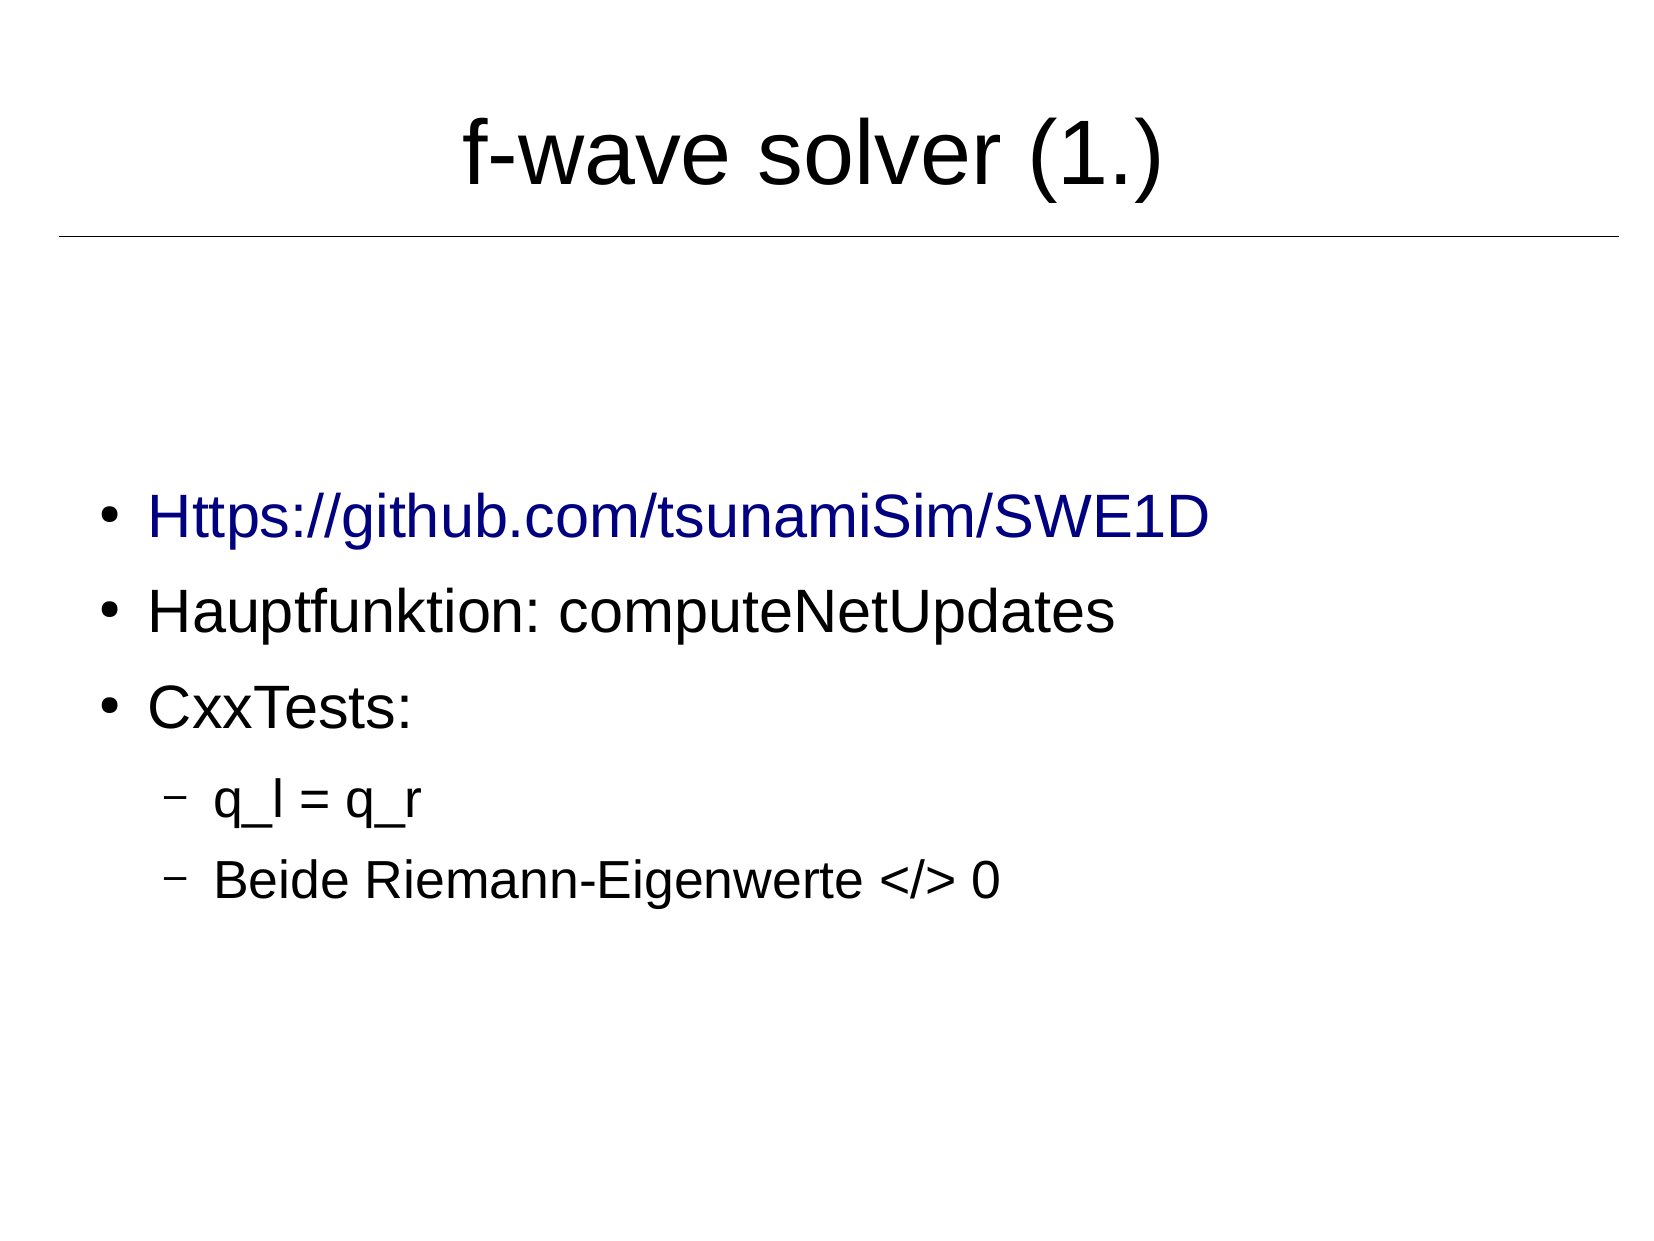

# f-wave solver (1.)
Https://github.com/tsunamiSim/SWE1D
Hauptfunktion: computeNetUpdates
CxxTests:
q_l = q_r
Beide Riemann-Eigenwerte </> 0